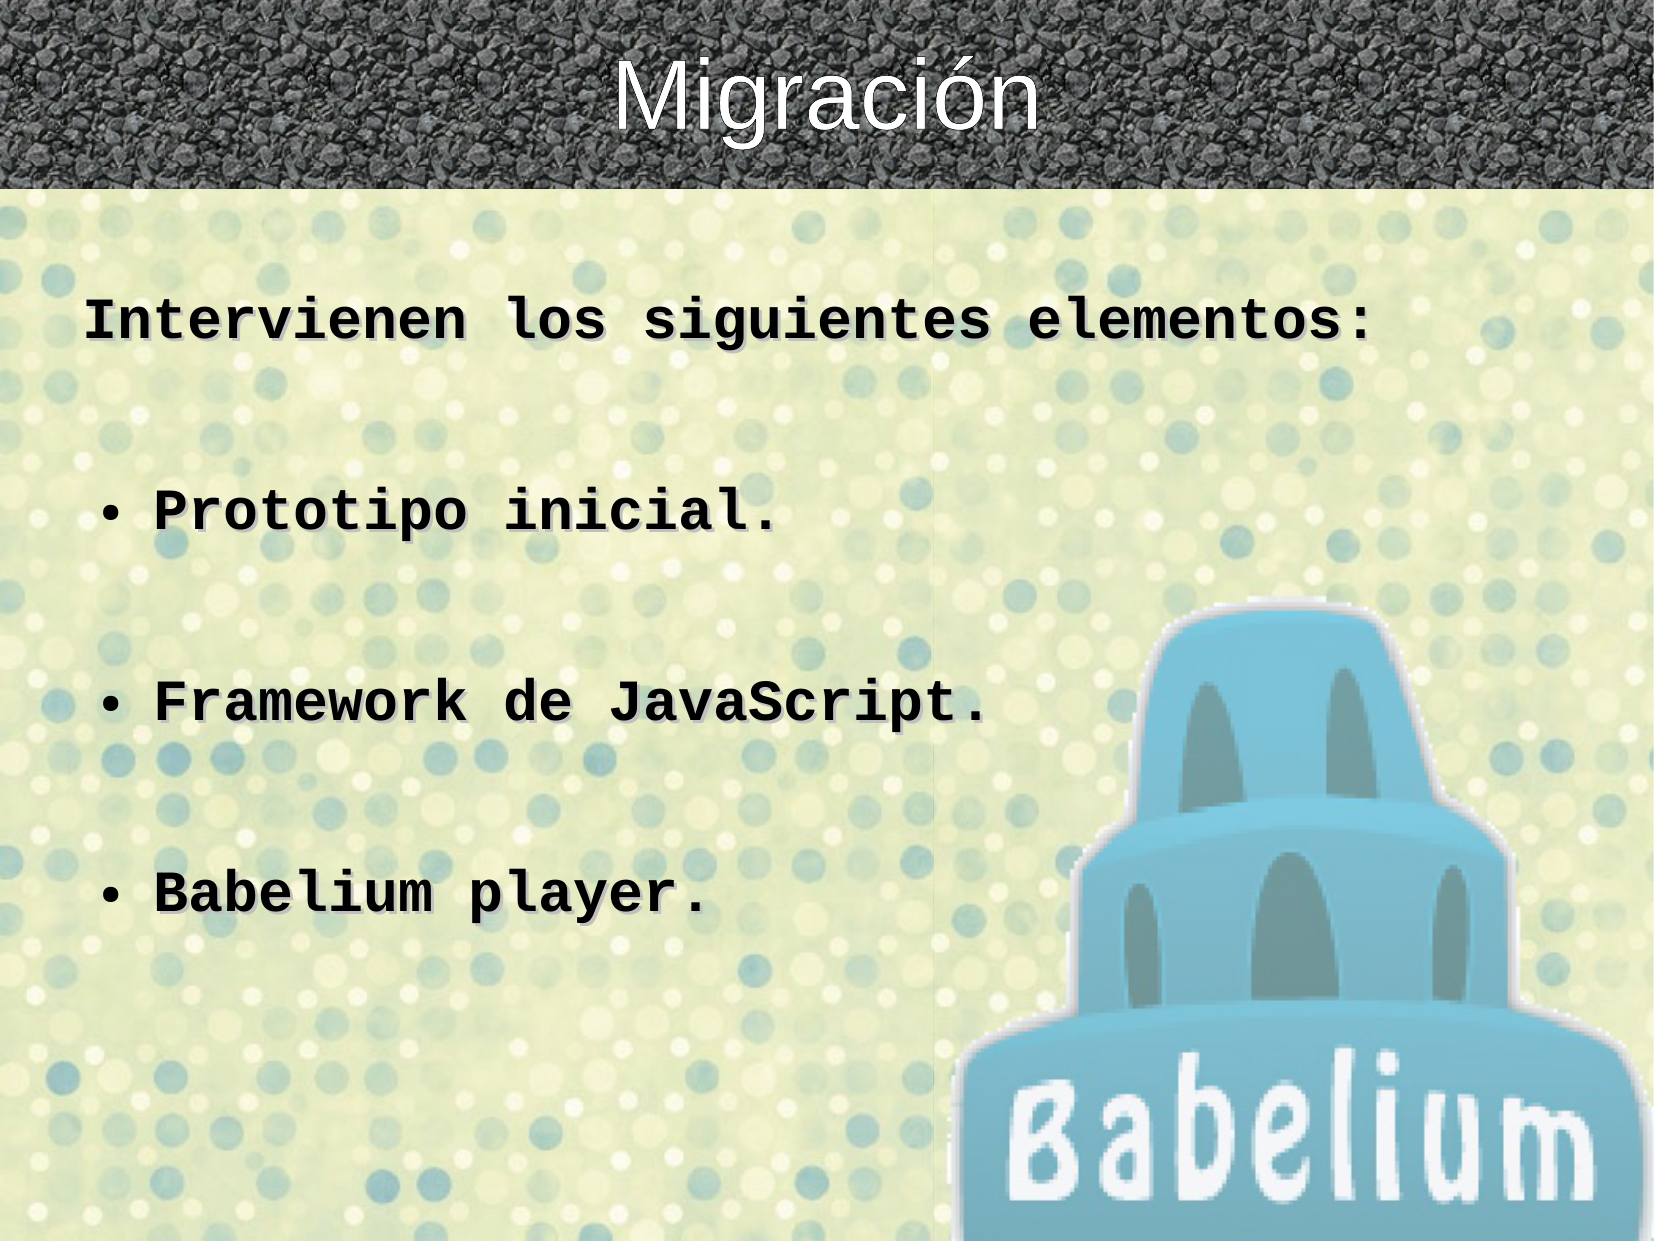

# Migración
Intervienen los siguientes elementos:
Prototipo inicial.
Framework de JavaScript.
Babelium player.